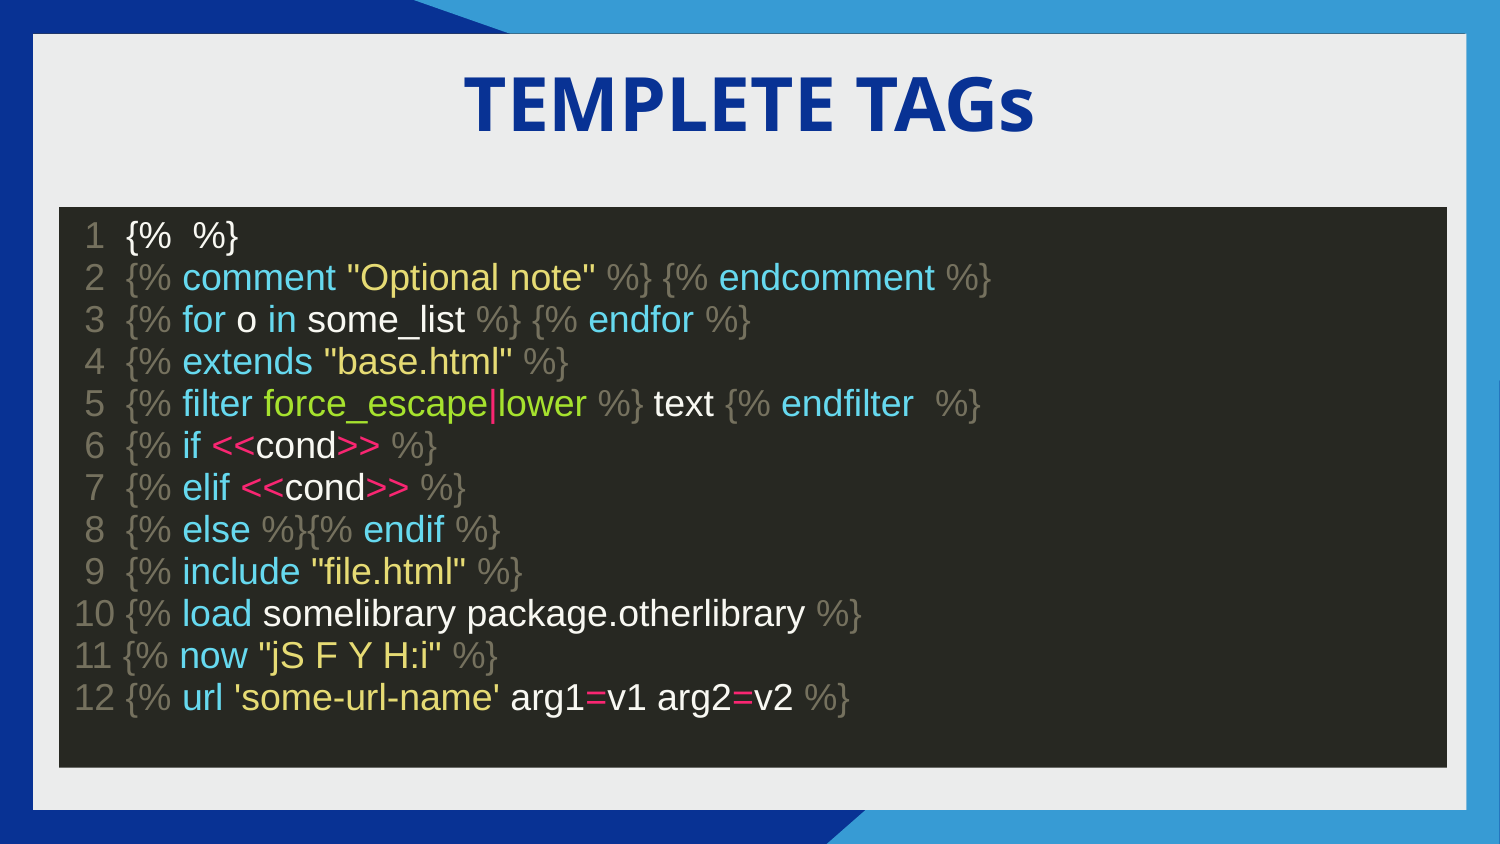

# TEMPLETE TAGs
 1 {% %}
 2 {% comment "Optional note" %} {% endcomment %}
 3 {% for o in some_list %} {% endfor %}
 4 {% extends "base.html" %}
 5 {% filter force_escape|lower %} text {% endfilter %}
 6 {% if <<cond>> %}
 7 {% elif <<cond>> %}
 8 {% else %}{% endif %}
 9 {% include "file.html" %}
10 {% load somelibrary package.otherlibrary %}
11 {% now "jS F Y H:i" %}
12 {% url 'some-url-name' arg1=v1 arg2=v2 %}